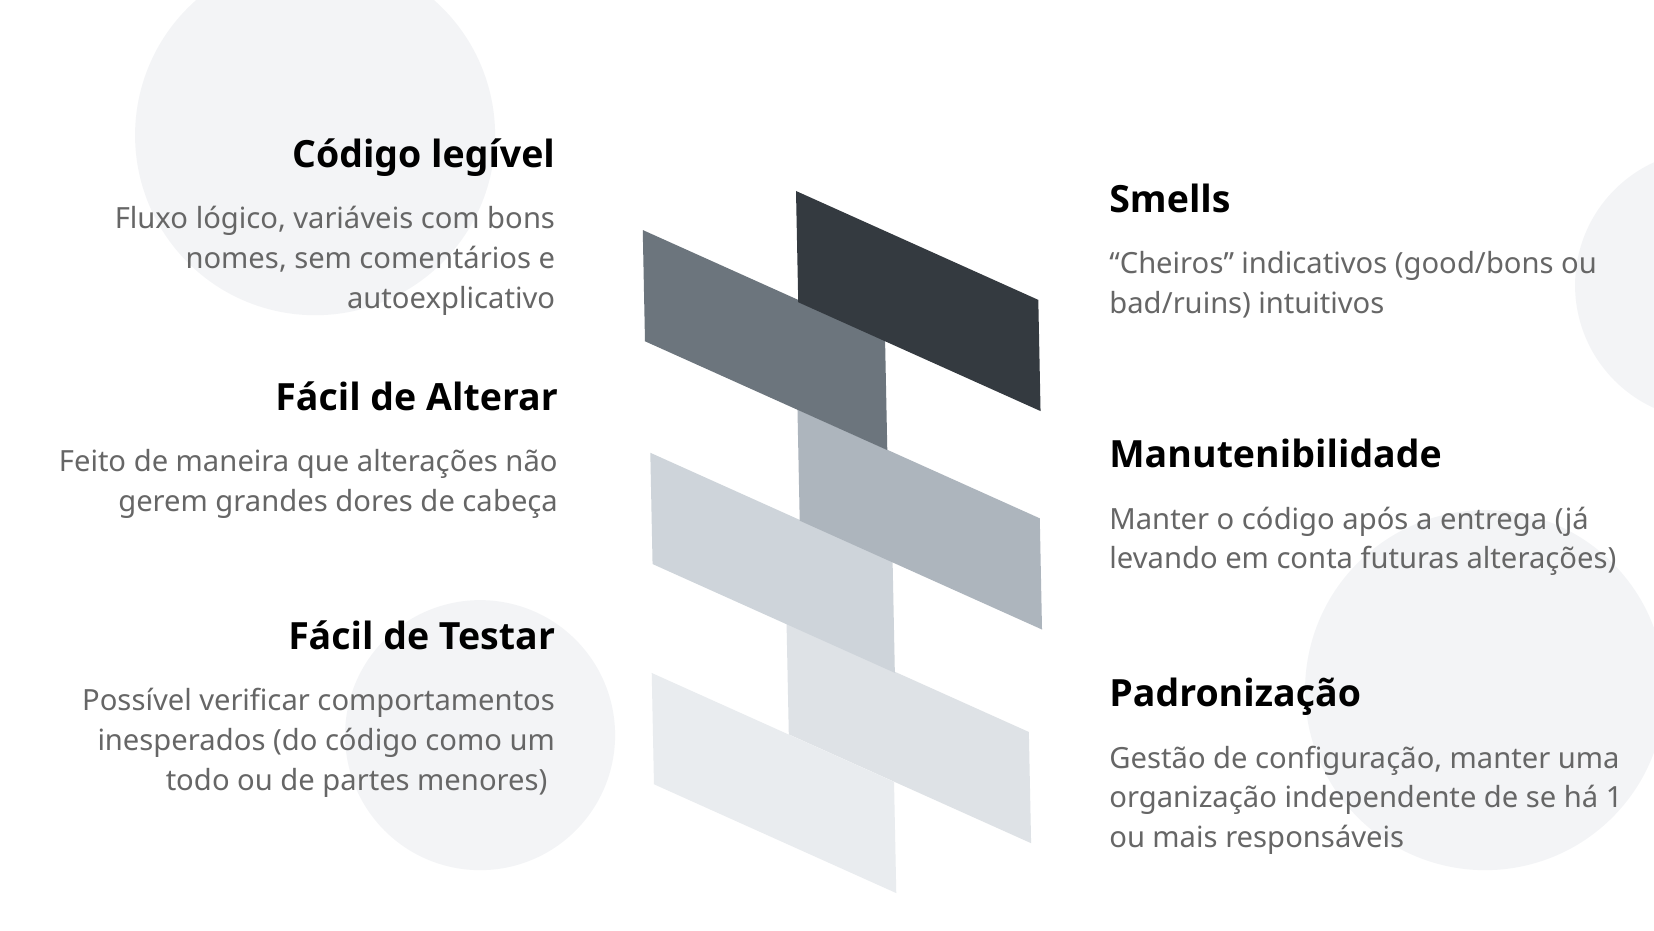

Código legível
Smells
Fluxo lógico, variáveis com bons nomes, sem comentários e autoexplicativo
“Cheiros” indicativos (good/bons ou bad/ruins) intuitivos
Fácil de Alterar
Manutenibilidade
Feito de maneira que alterações não gerem grandes dores de cabeça
Manter o código após a entrega (já levando em conta futuras alterações)
Fácil de Testar
Padronização
Possível verificar comportamentos inesperados (do código como um todo ou de partes menores)
Gestão de configuração, manter uma organização independente de se há 1 ou mais responsáveis